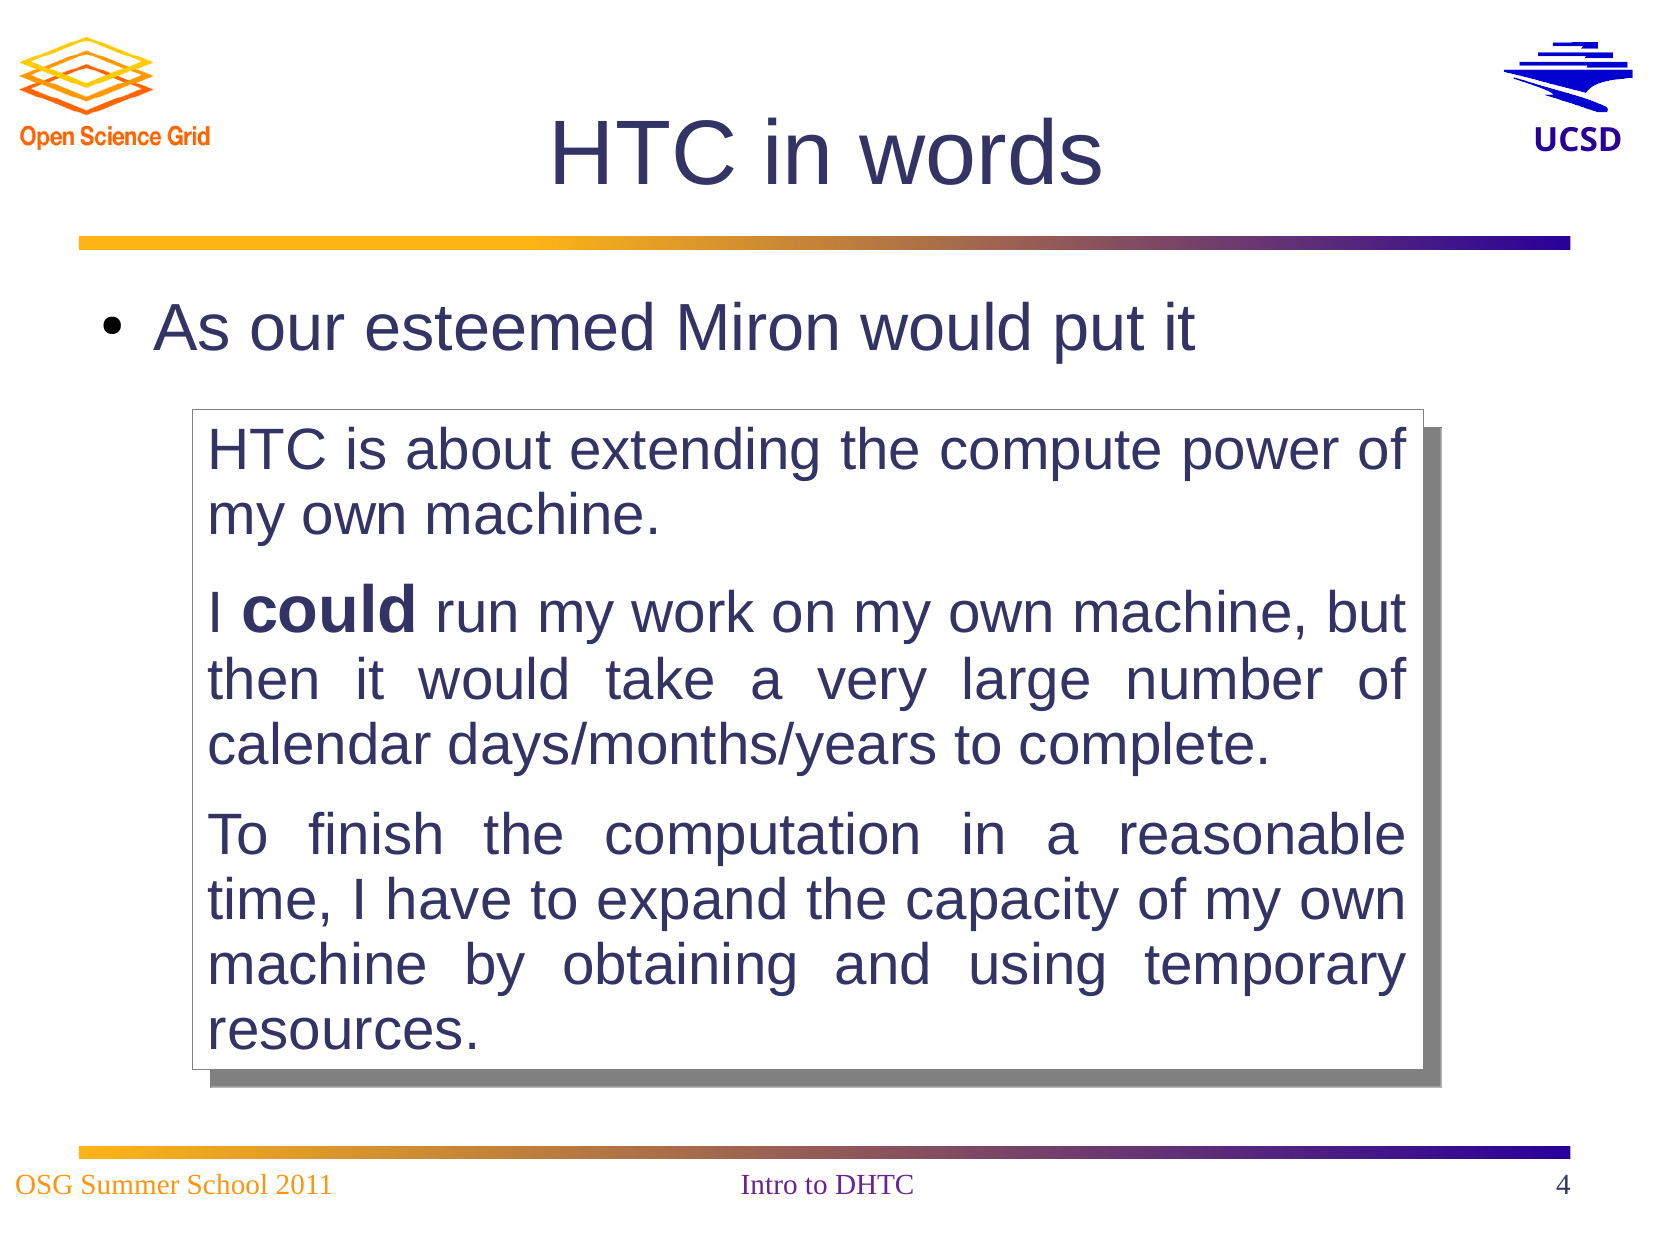

# HTC in words
As our esteemed Miron would put it
HTC is about extending the compute power of my own machine.
I could run my work on my own machine, but then it would take a very large number of calendar days/months/years to complete.
To finish the computation in a reasonable time, I have to expand the capacity of my own machine by obtaining and using temporary resources.
OSG Summer School 2011
Intro to DHTC
4